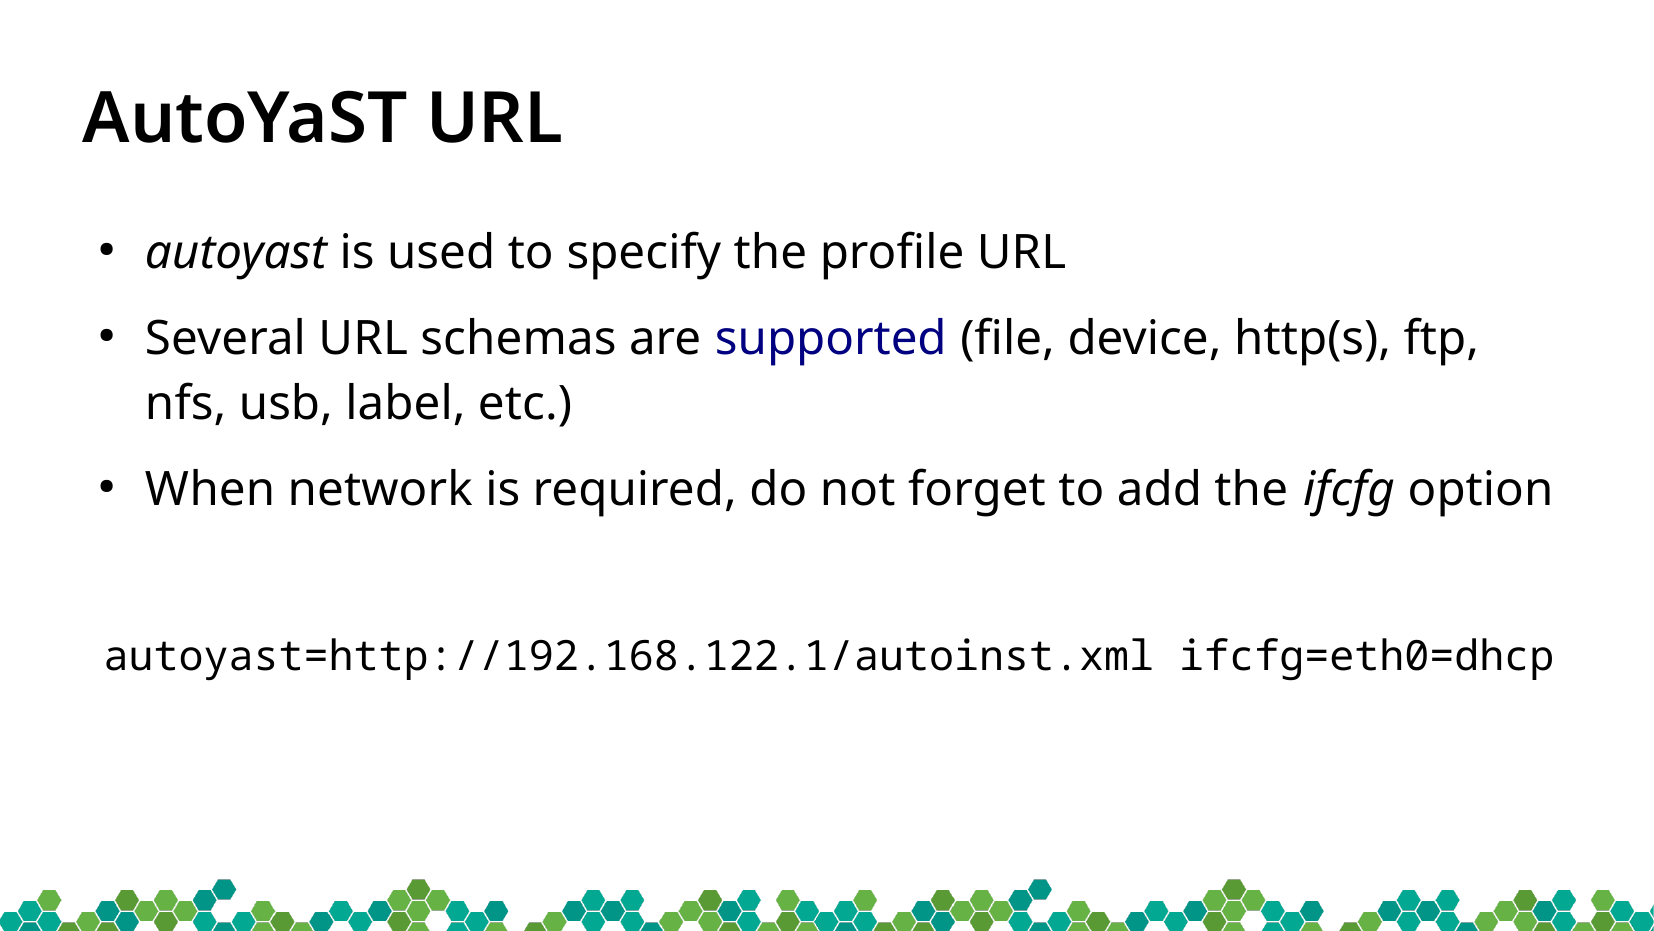

# AutoYaST URL
autoyast is used to specify the profile URL
Several URL schemas are supported (file, device, http(s), ftp, nfs, usb, label, etc.)
When network is required, do not forget to add the ifcfg option
autoyast=http://192.168.122.1/autoinst.xml ifcfg=eth0=dhcp